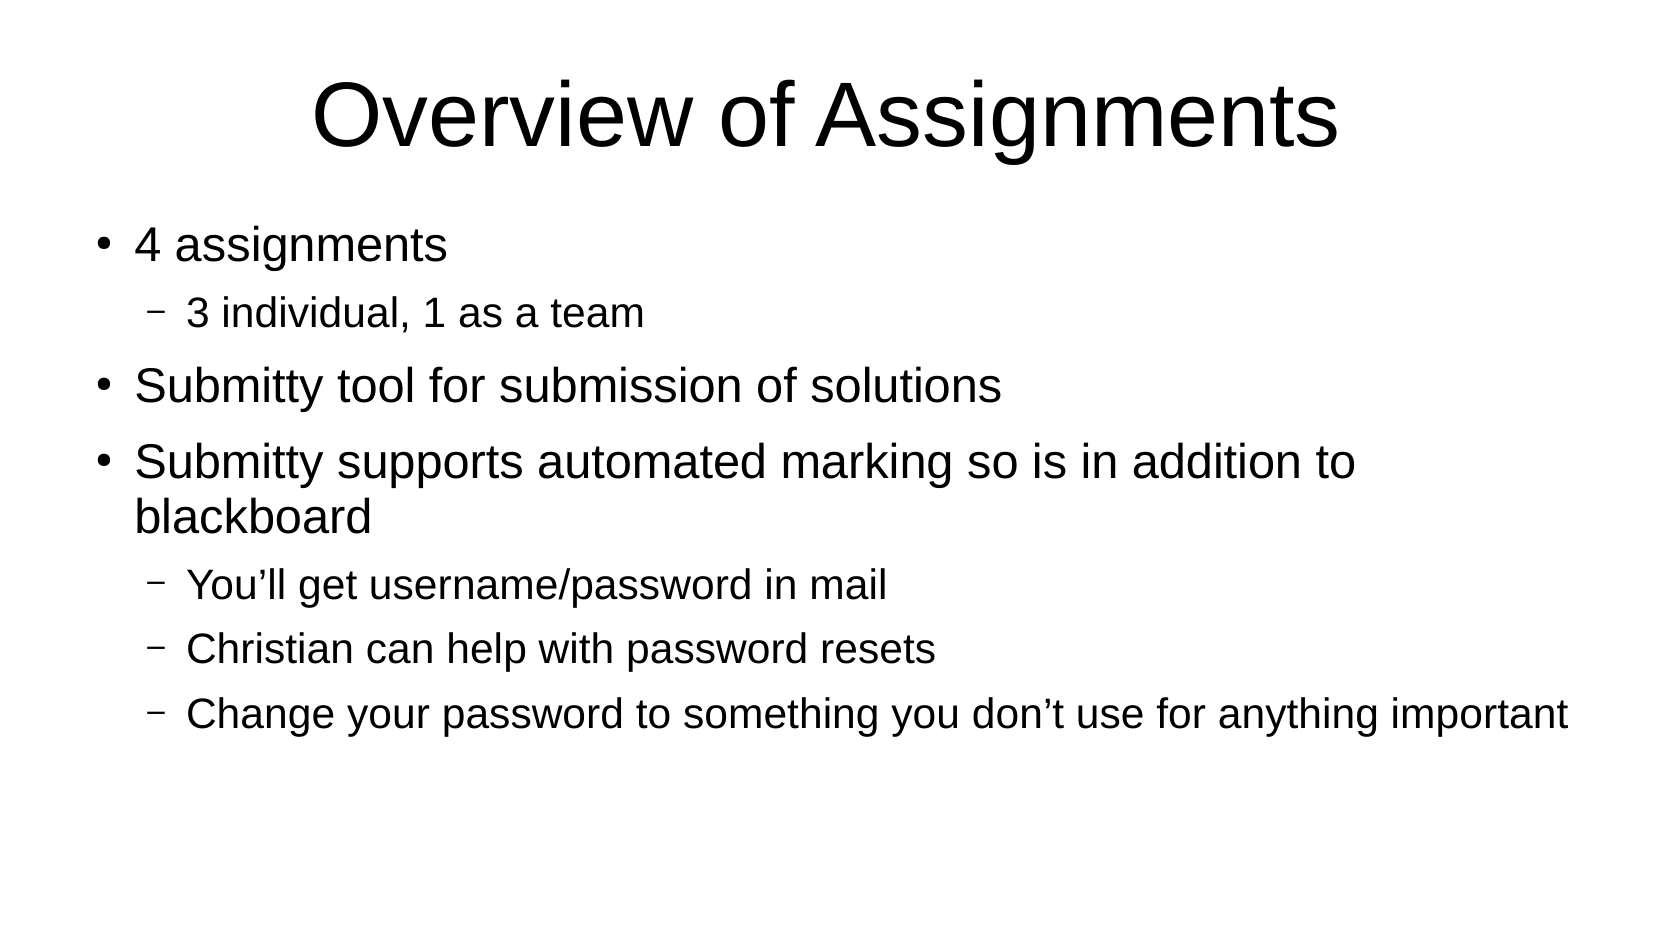

# Overview of Assignments
4 assignments
3 individual, 1 as a team
Submitty tool for submission of solutions
Submitty supports automated marking so is in addition to blackboard
You’ll get username/password in mail
Christian can help with password resets
Change your password to something you don’t use for anything important